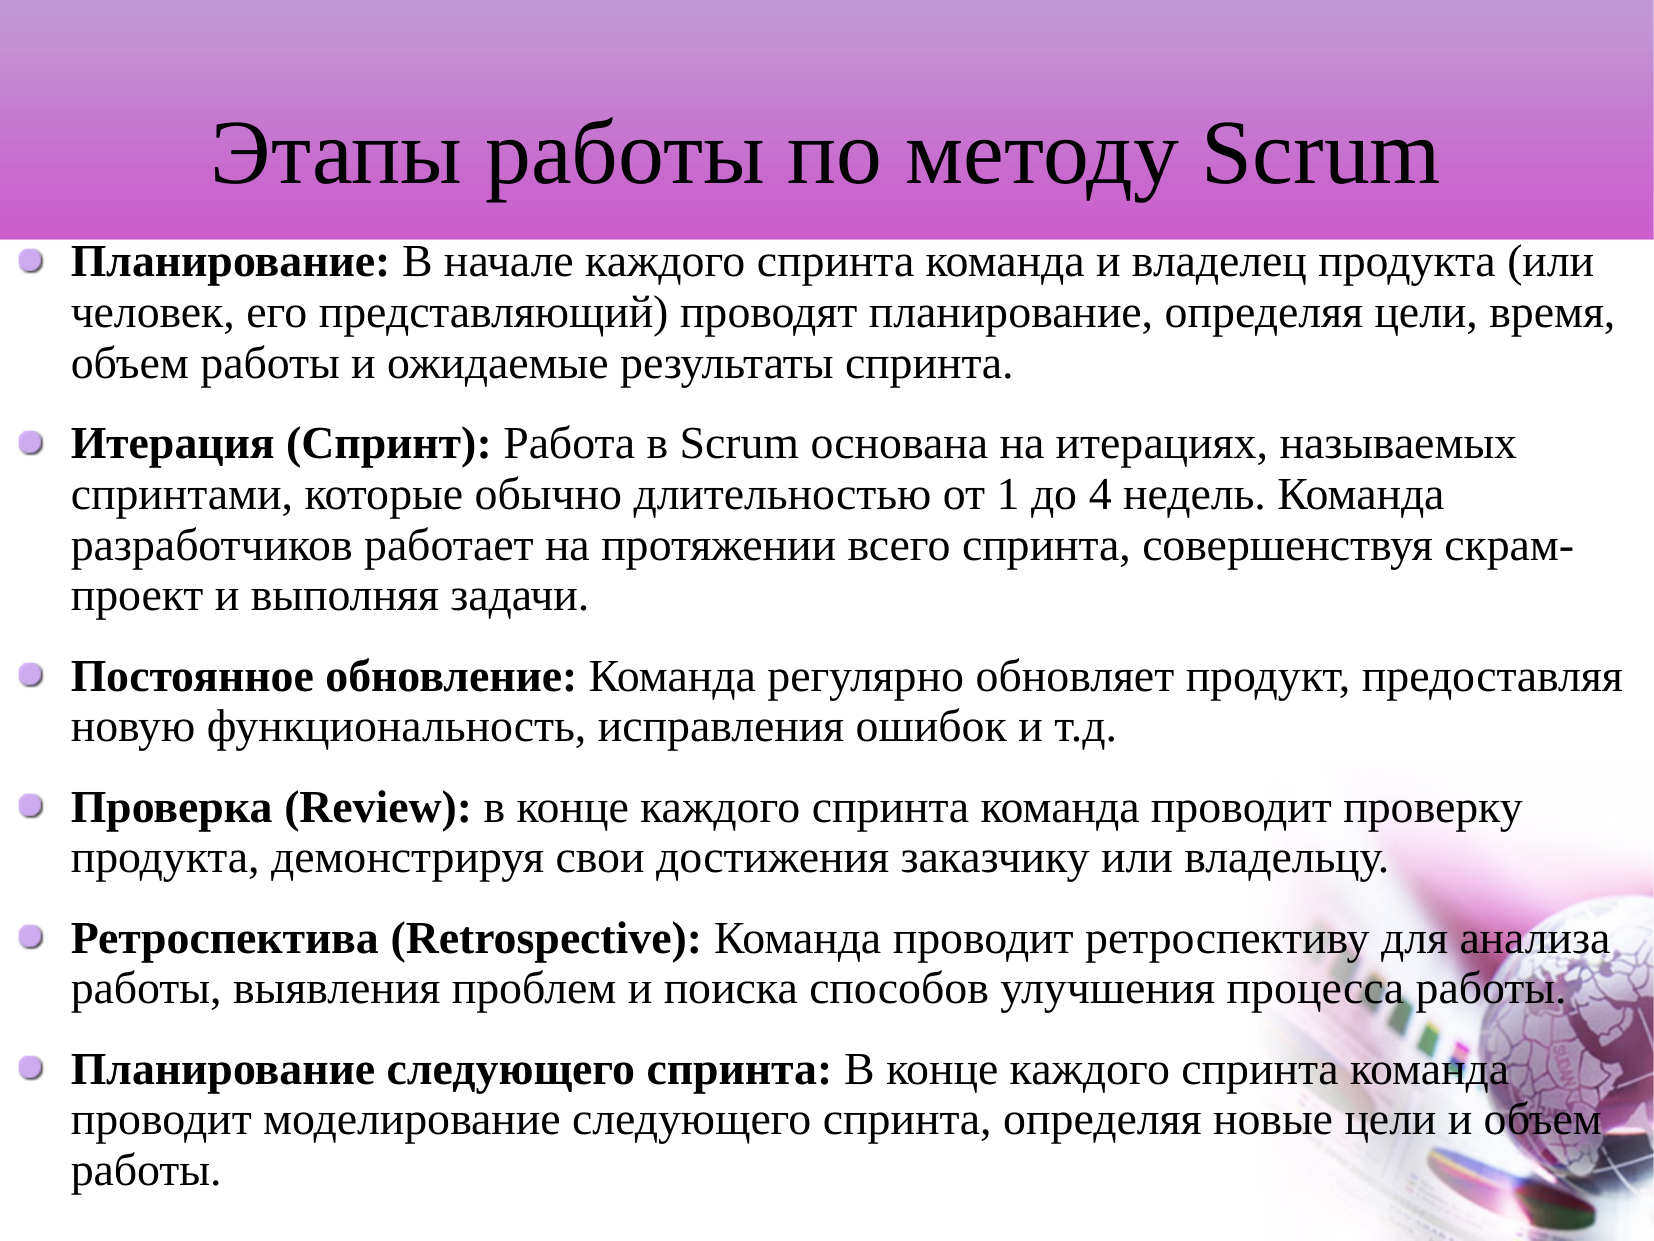

# Этапы работы по методу Scrum
Планирование: В начале каждого спринта команда и владелец продукта (или человек, его представляющий) проводят планирование, определяя цели, время, объем работы и ожидаемые результаты спринта.
Итерация (Спринт): Работа в Scrum основана на итерациях, называемых спринтами, которые обычно длительностью от 1 до 4 недель. Команда разработчиков работает на протяжении всего спринта, совершенствуя скрам-проект и выполняя задачи.
Постоянное обновление: Команда регулярно обновляет продукт, предоставляя новую функциональность, исправления ошибок и т.д.
Проверка (Review): в конце каждого спринта команда проводит проверку продукта, демонстрируя свои достижения заказчику или владельцу.
Ретроспектива (Retrospective): Команда проводит ретроспективу для анализа работы, выявления проблем и поиска способов улучшения процесса работы.
Планирование следующего спринта: В конце каждого спринта команда проводит моделирование следующего спринта, определяя новые цели и объем работы.